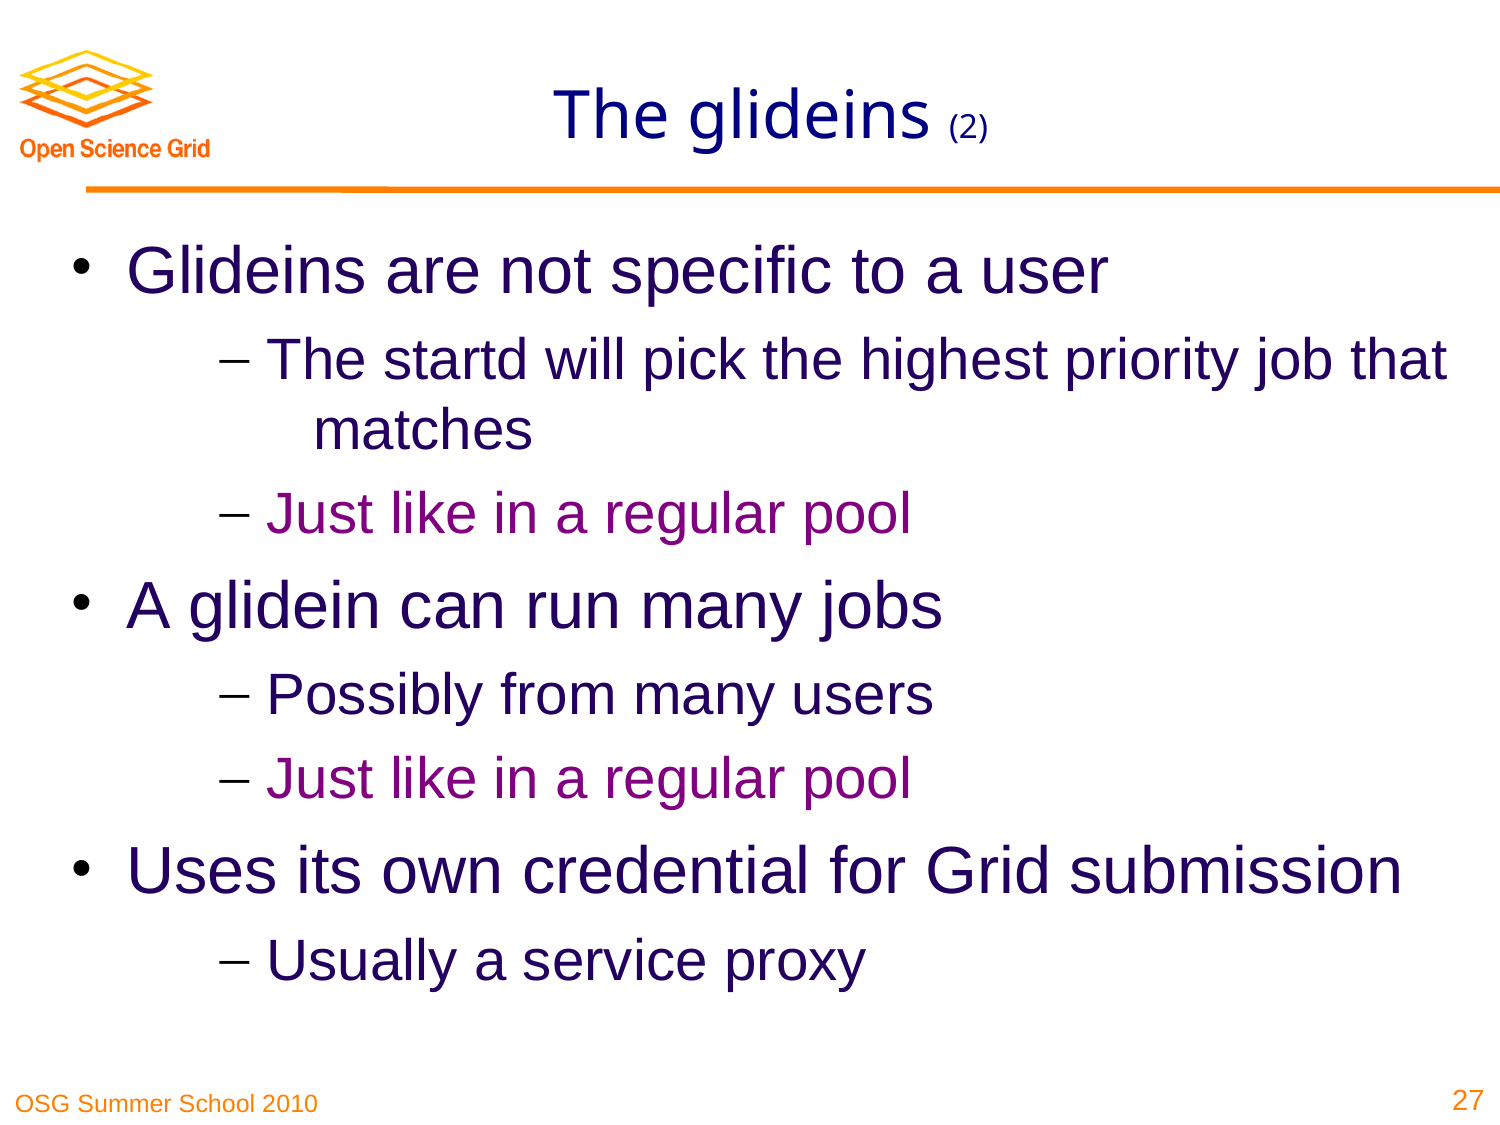

# The glideins (2)
Glideins are not specific to a user
The startd will pick the highest priority job that matches
Just like in a regular pool
A glidein can run many jobs
Possibly from many users
Just like in a regular pool
Uses its own credential for Grid submission
Usually a service proxy
27